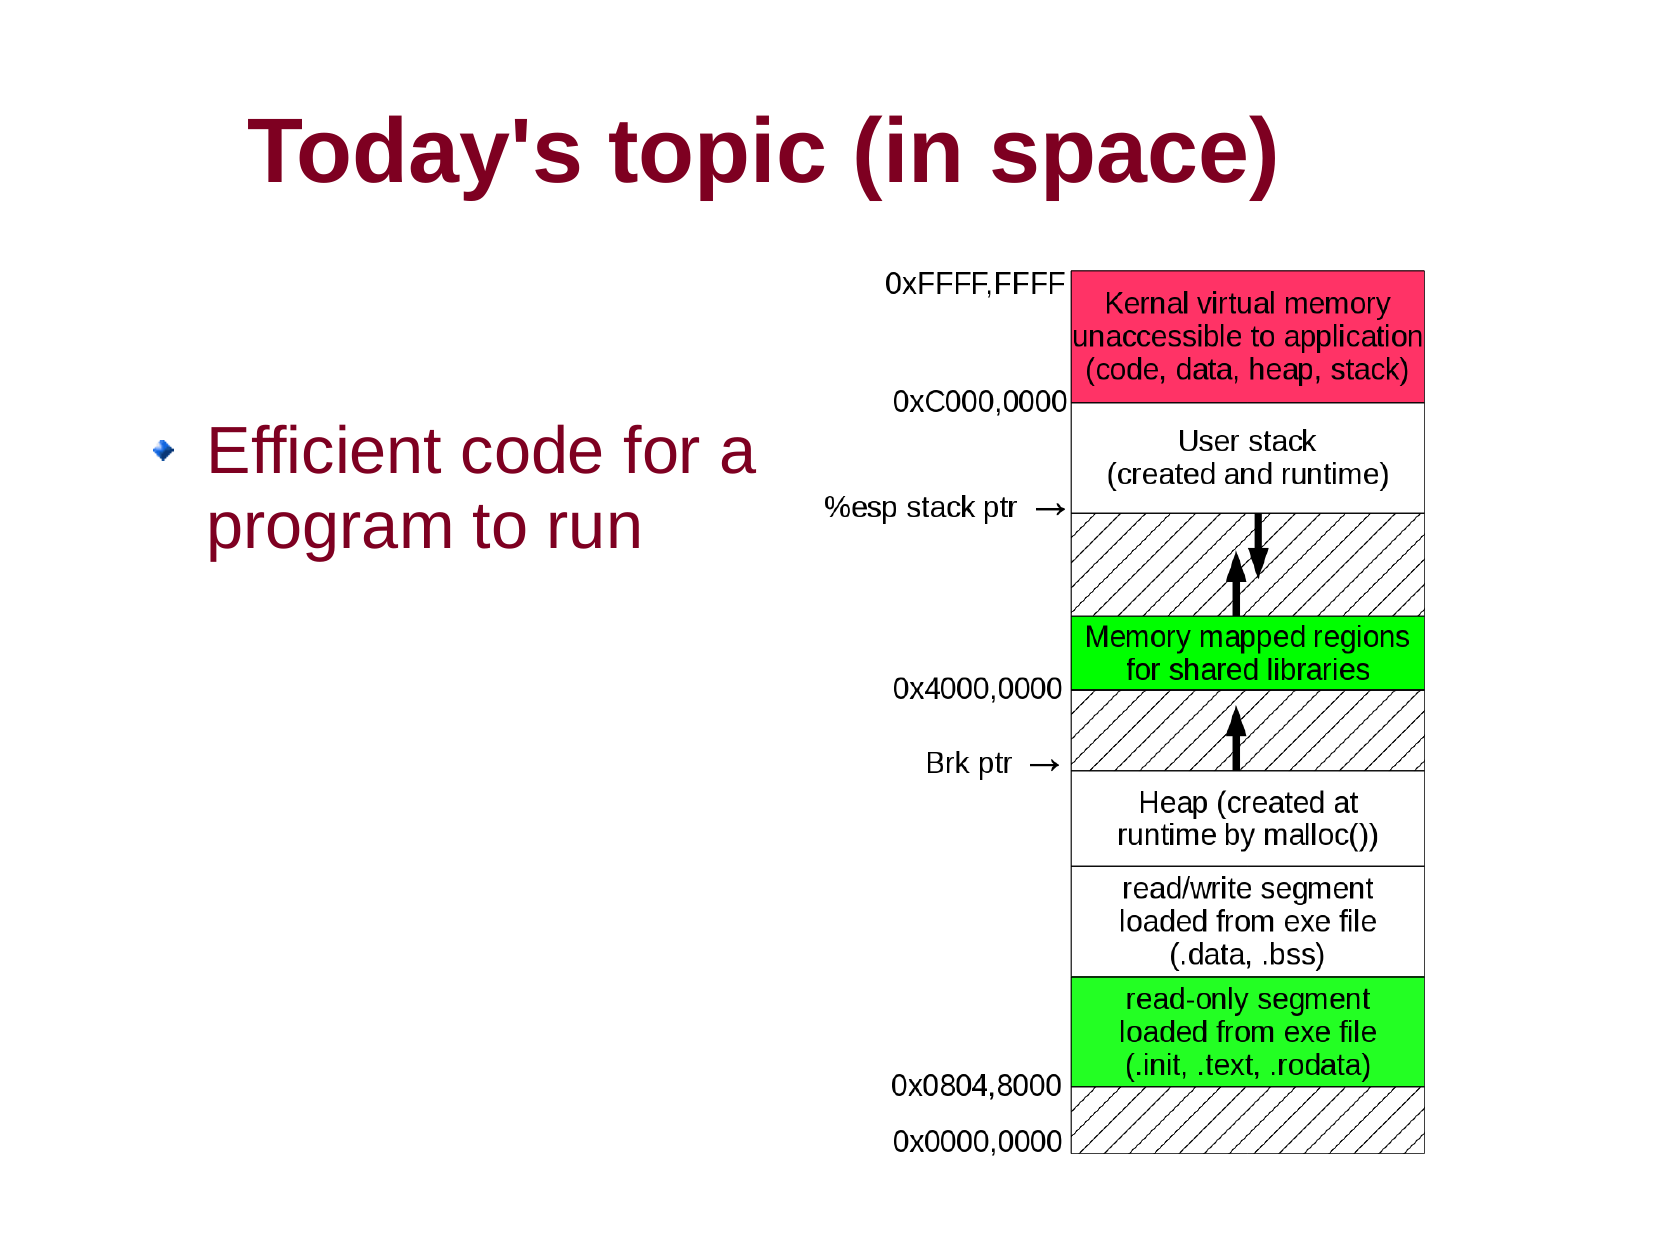

# Today's topic (in space)
Efficient code for a program to run